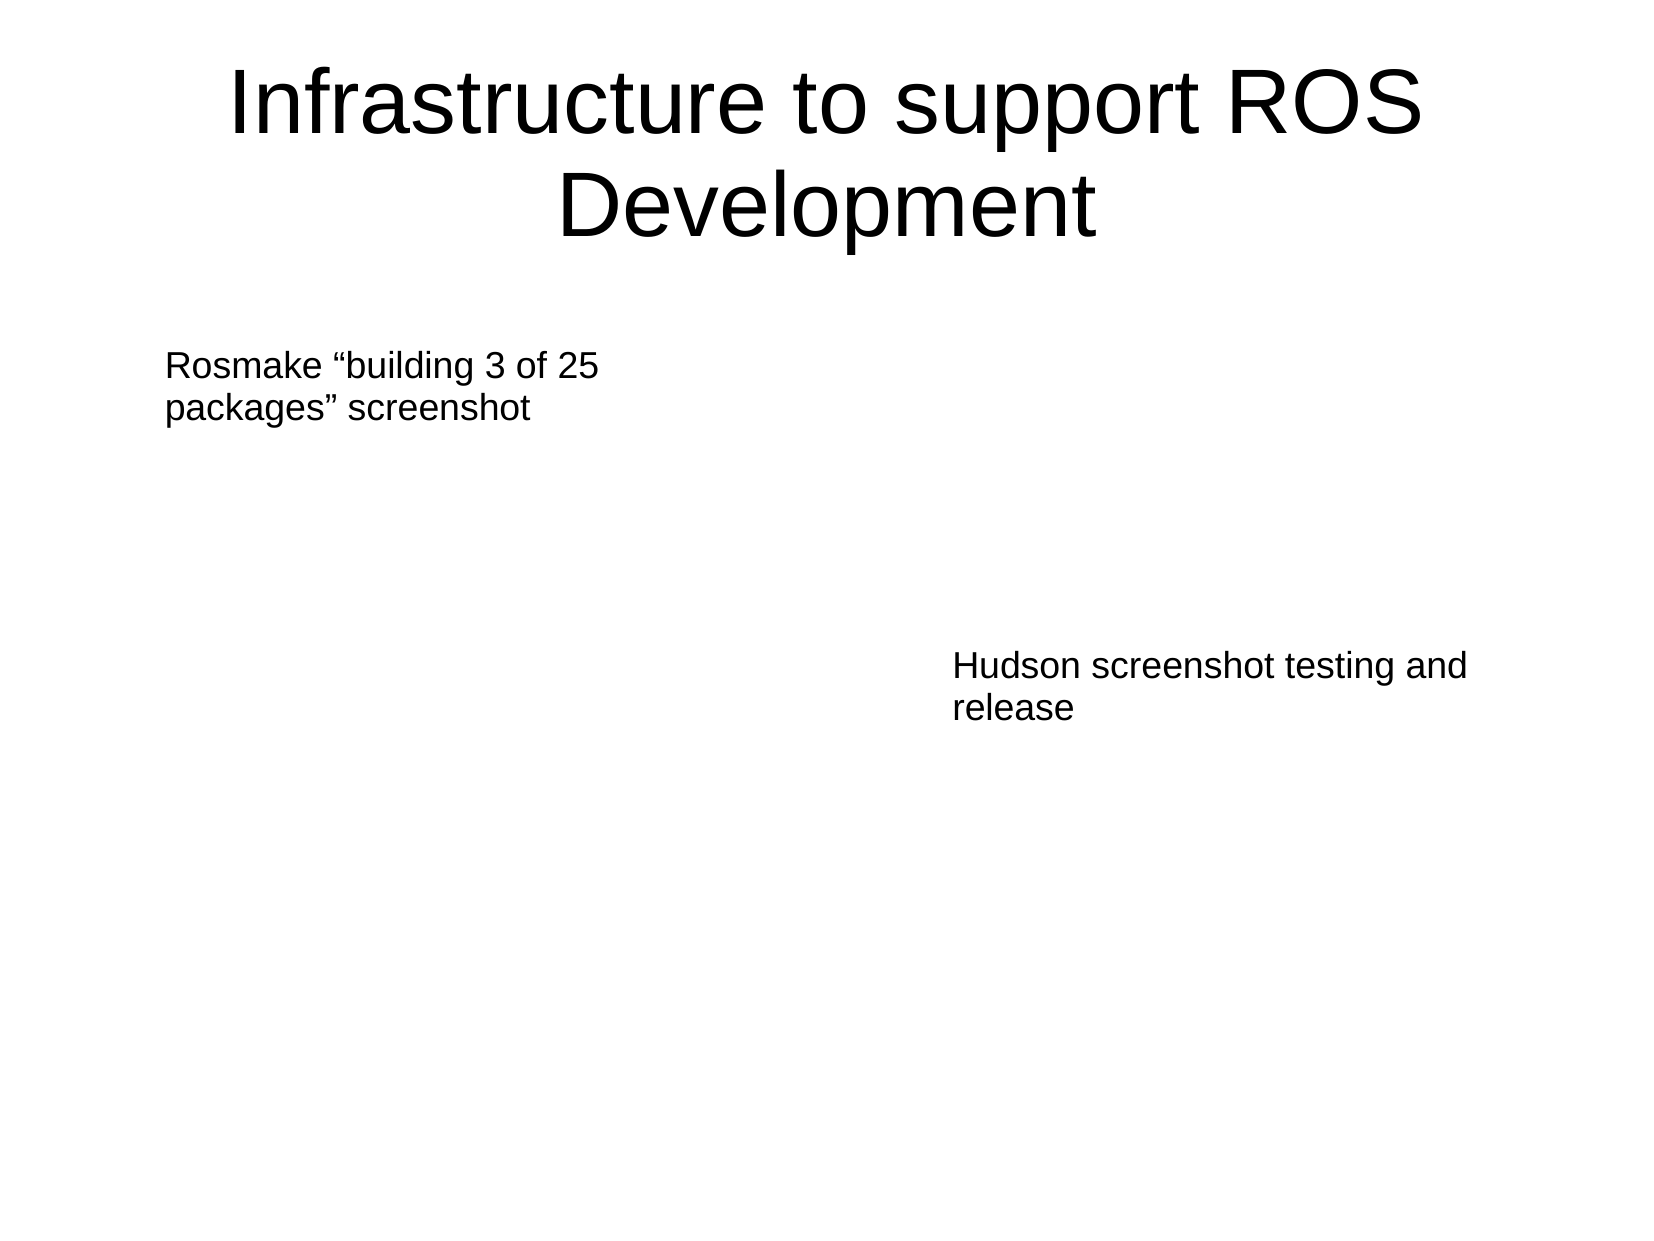

# Infrastructure to support ROS Development
Rosmake “building 3 of 25 packages” screenshot
Hudson screenshot testing and release